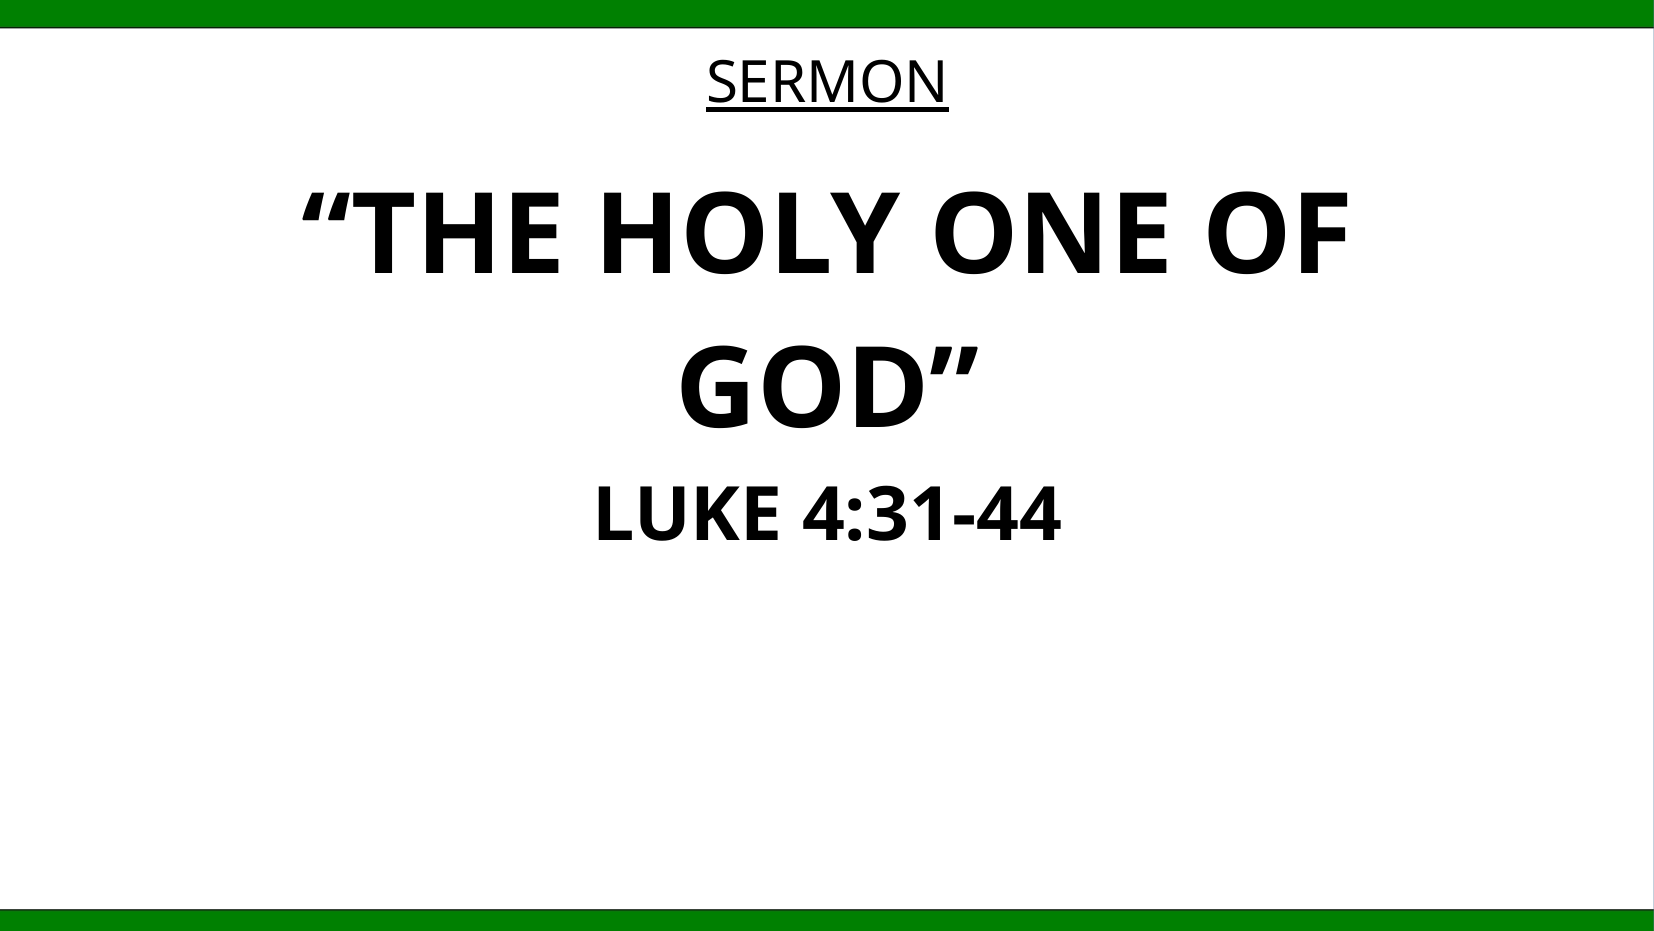

SERMON
“THE HOLY ONE OF GOD”
LUKE 4:31-44